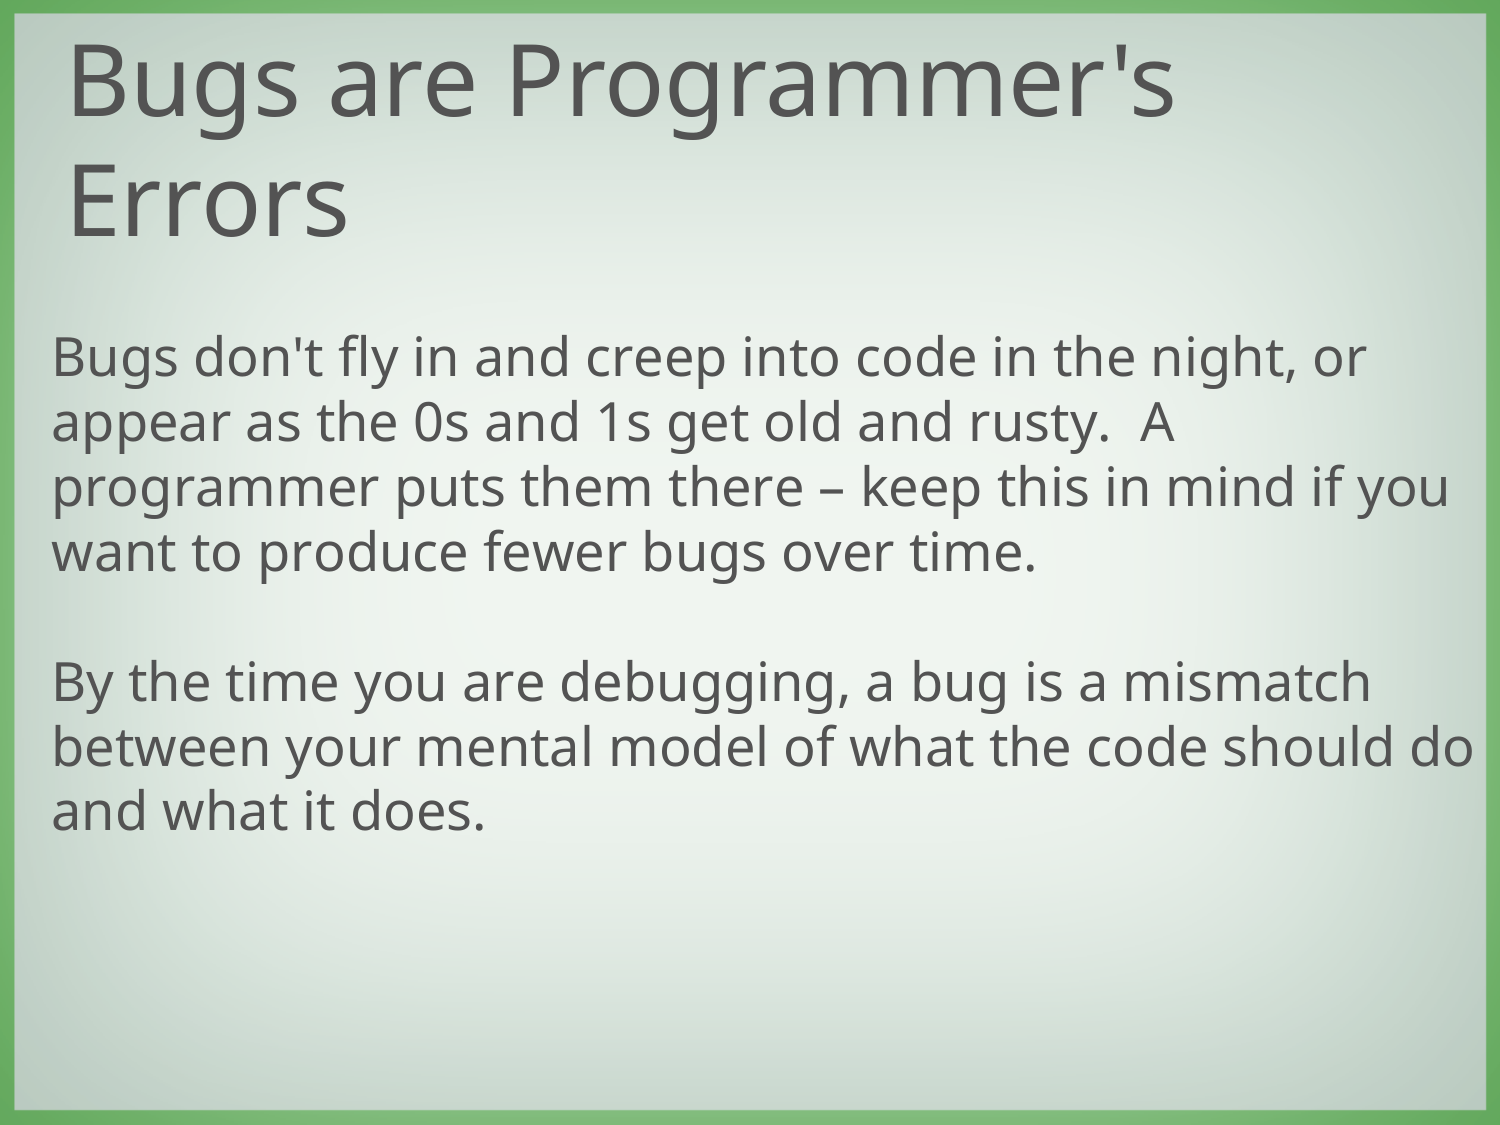

# Bugs are Programmer's Errors
Bugs don't fly in and creep into code in the night, or appear as the 0s and 1s get old and rusty. A programmer puts them there – keep this in mind if you want to produce fewer bugs over time.
By the time you are debugging, a bug is a mismatch between your mental model of what the code should do and what it does.